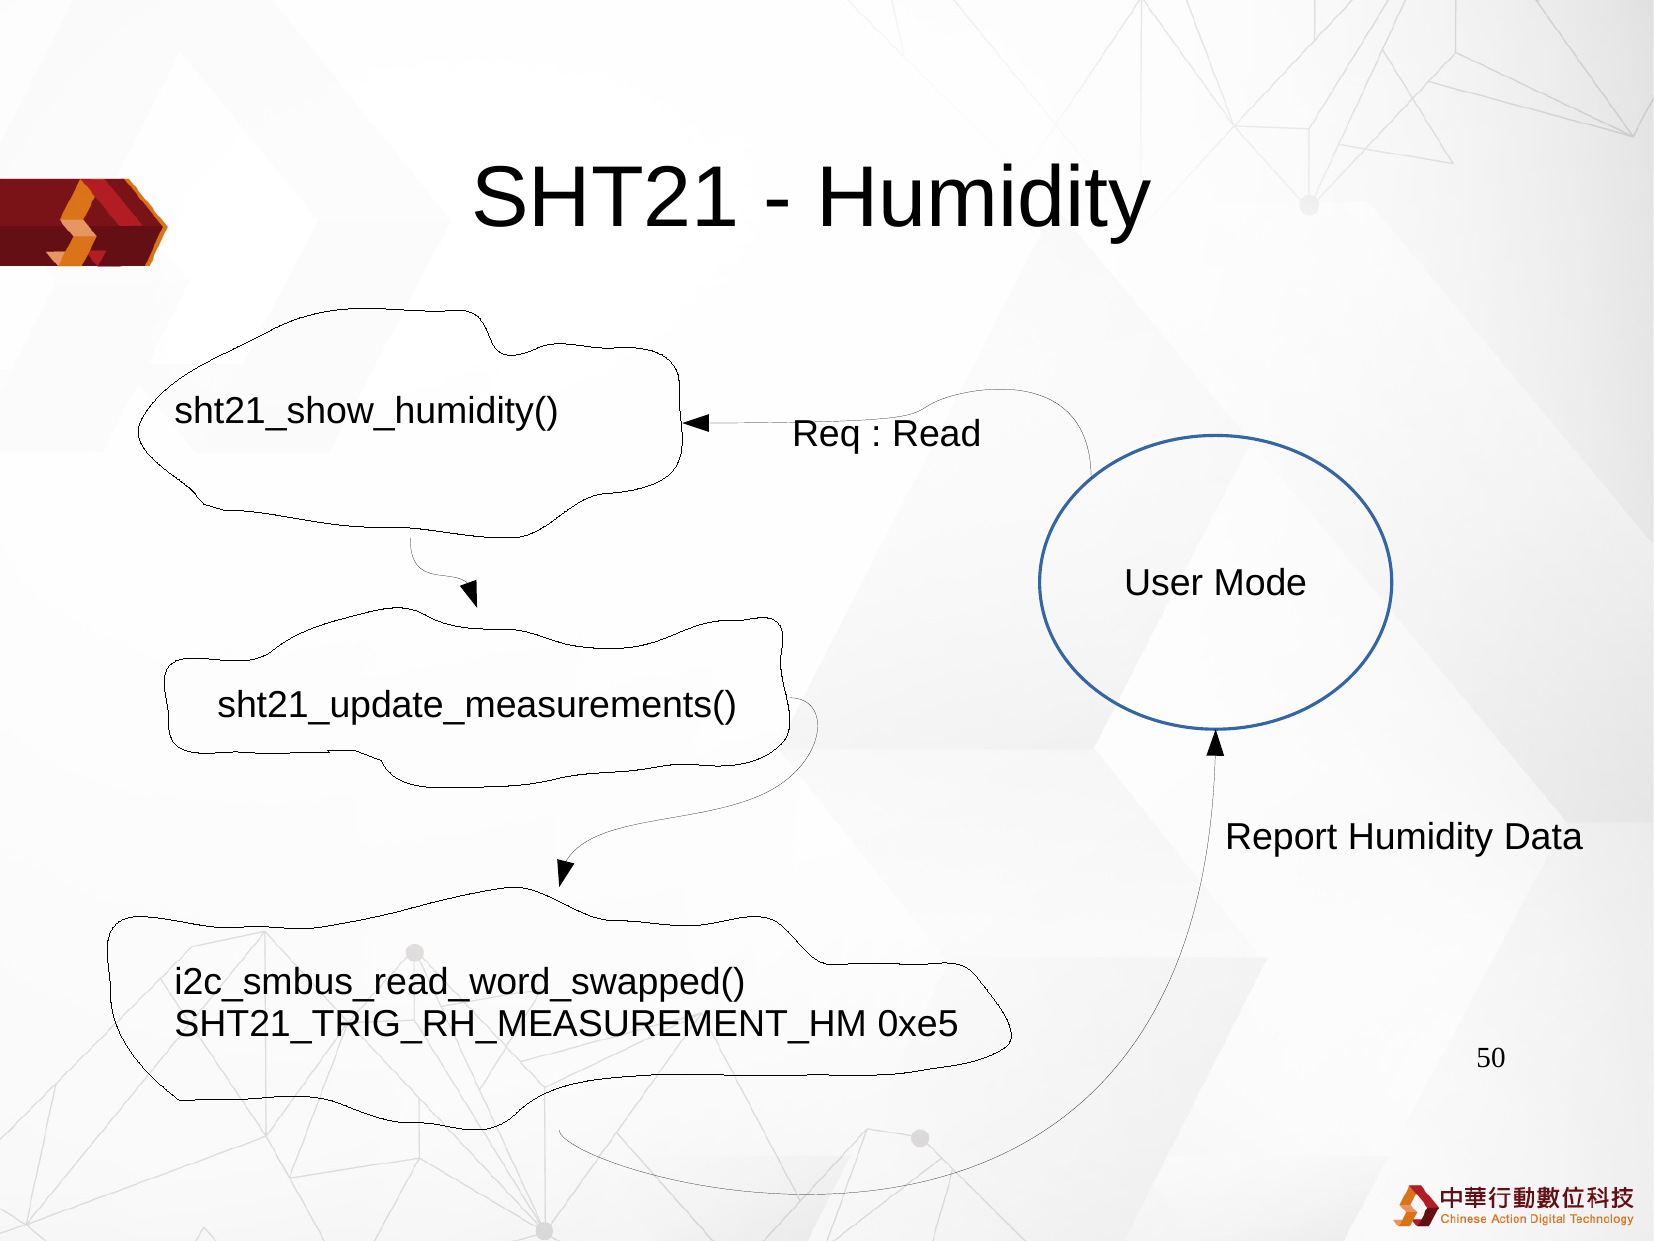

# SHT21 - Humidity
sht21_show_humidity()
User Mode
sht21_update_measurements()
Report Humidity Data
i2c_smbus_read_word_swapped()
SHT21_TRIG_RH_MEASUREMENT_HM 0xe5
50